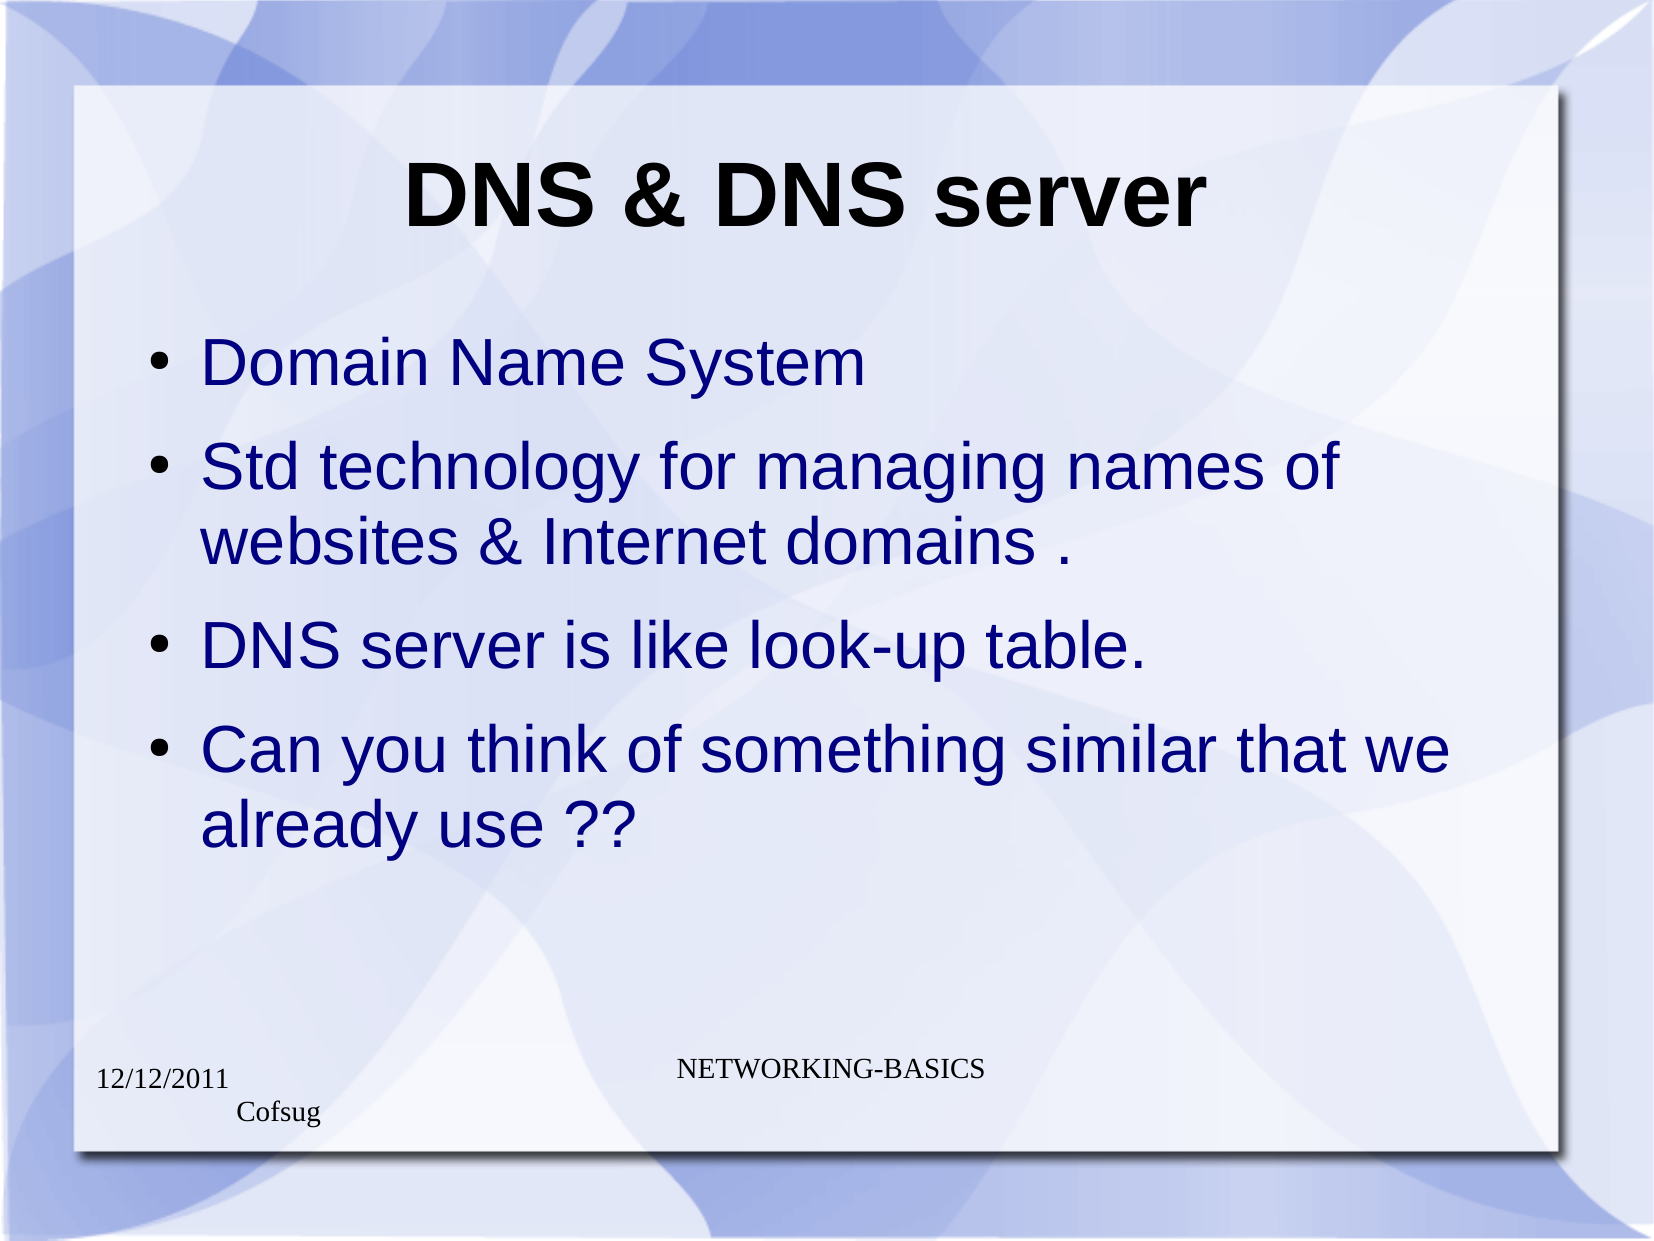

# DNS & DNS server
Domain Name System
Std technology for managing names of websites & Internet domains .
DNS server is like look-up table.
Can you think of something similar that we already use ??